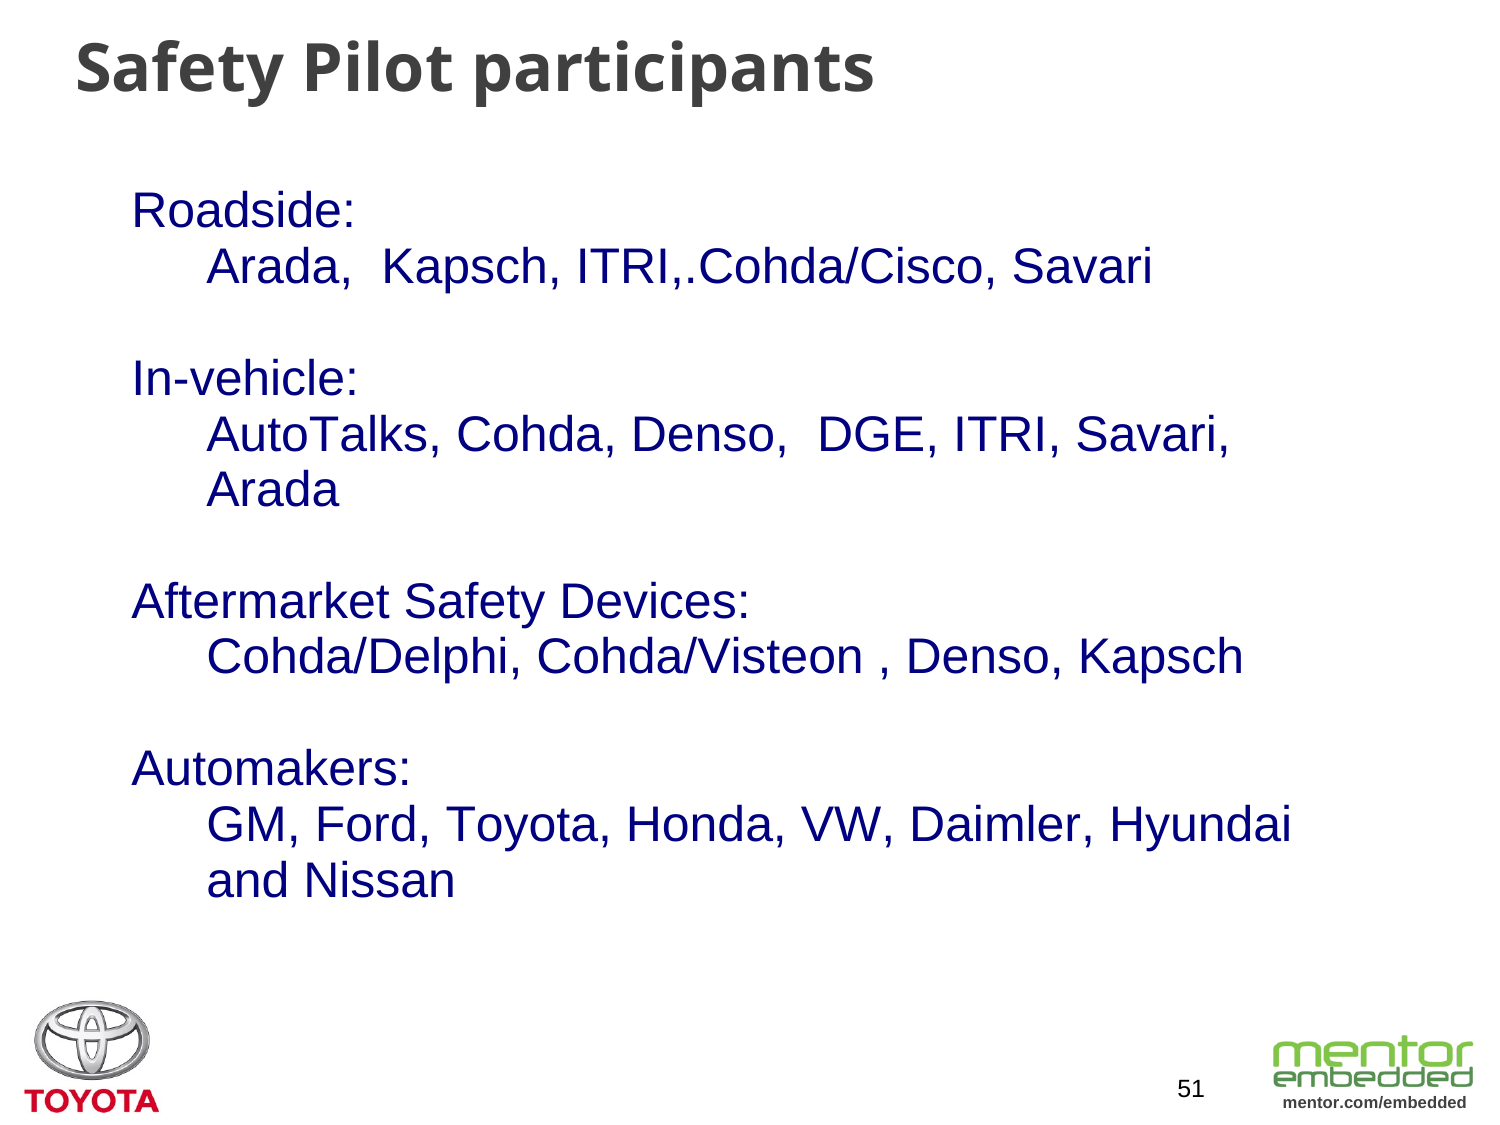

Safety Pilot participants
Roadside:
	Arada, Kapsch, ITRI,.Cohda/Cisco, Savari
In-vehicle:
	AutoTalks, Cohda, Denso, DGE, ITRI, Savari, 		Arada
Aftermarket Safety Devices:
	Cohda/Delphi, Cohda/Visteon , Denso, Kapsch
Automakers:
	GM, Ford, Toyota, Honda, VW, Daimler, Hyundai 	and Nissan